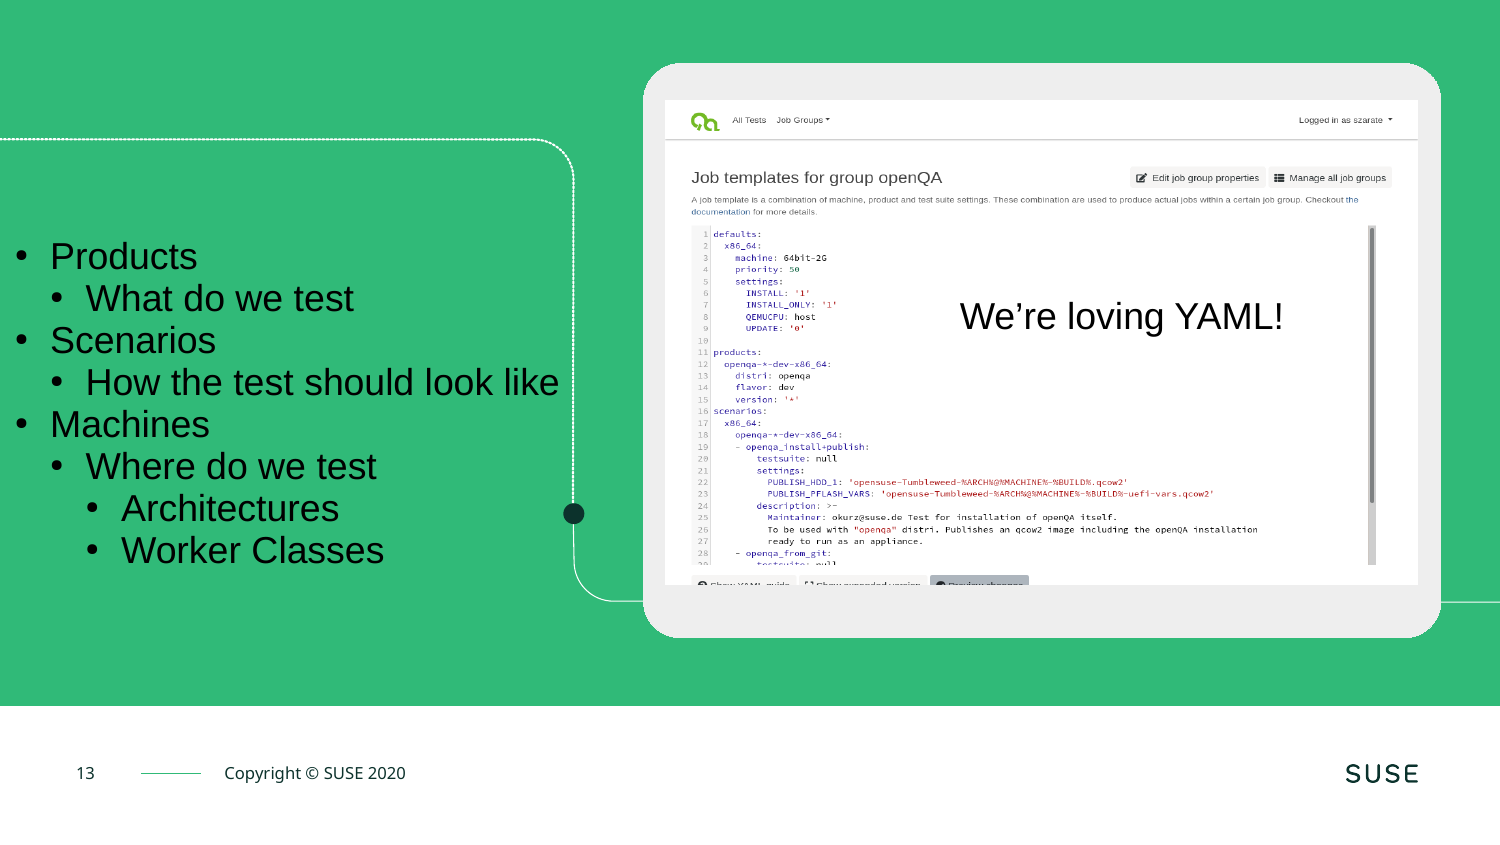

Products
What do we test
Scenarios
How the test should look like
Machines
Where do we test
Architectures
Worker Classes
We’re loving YAML!